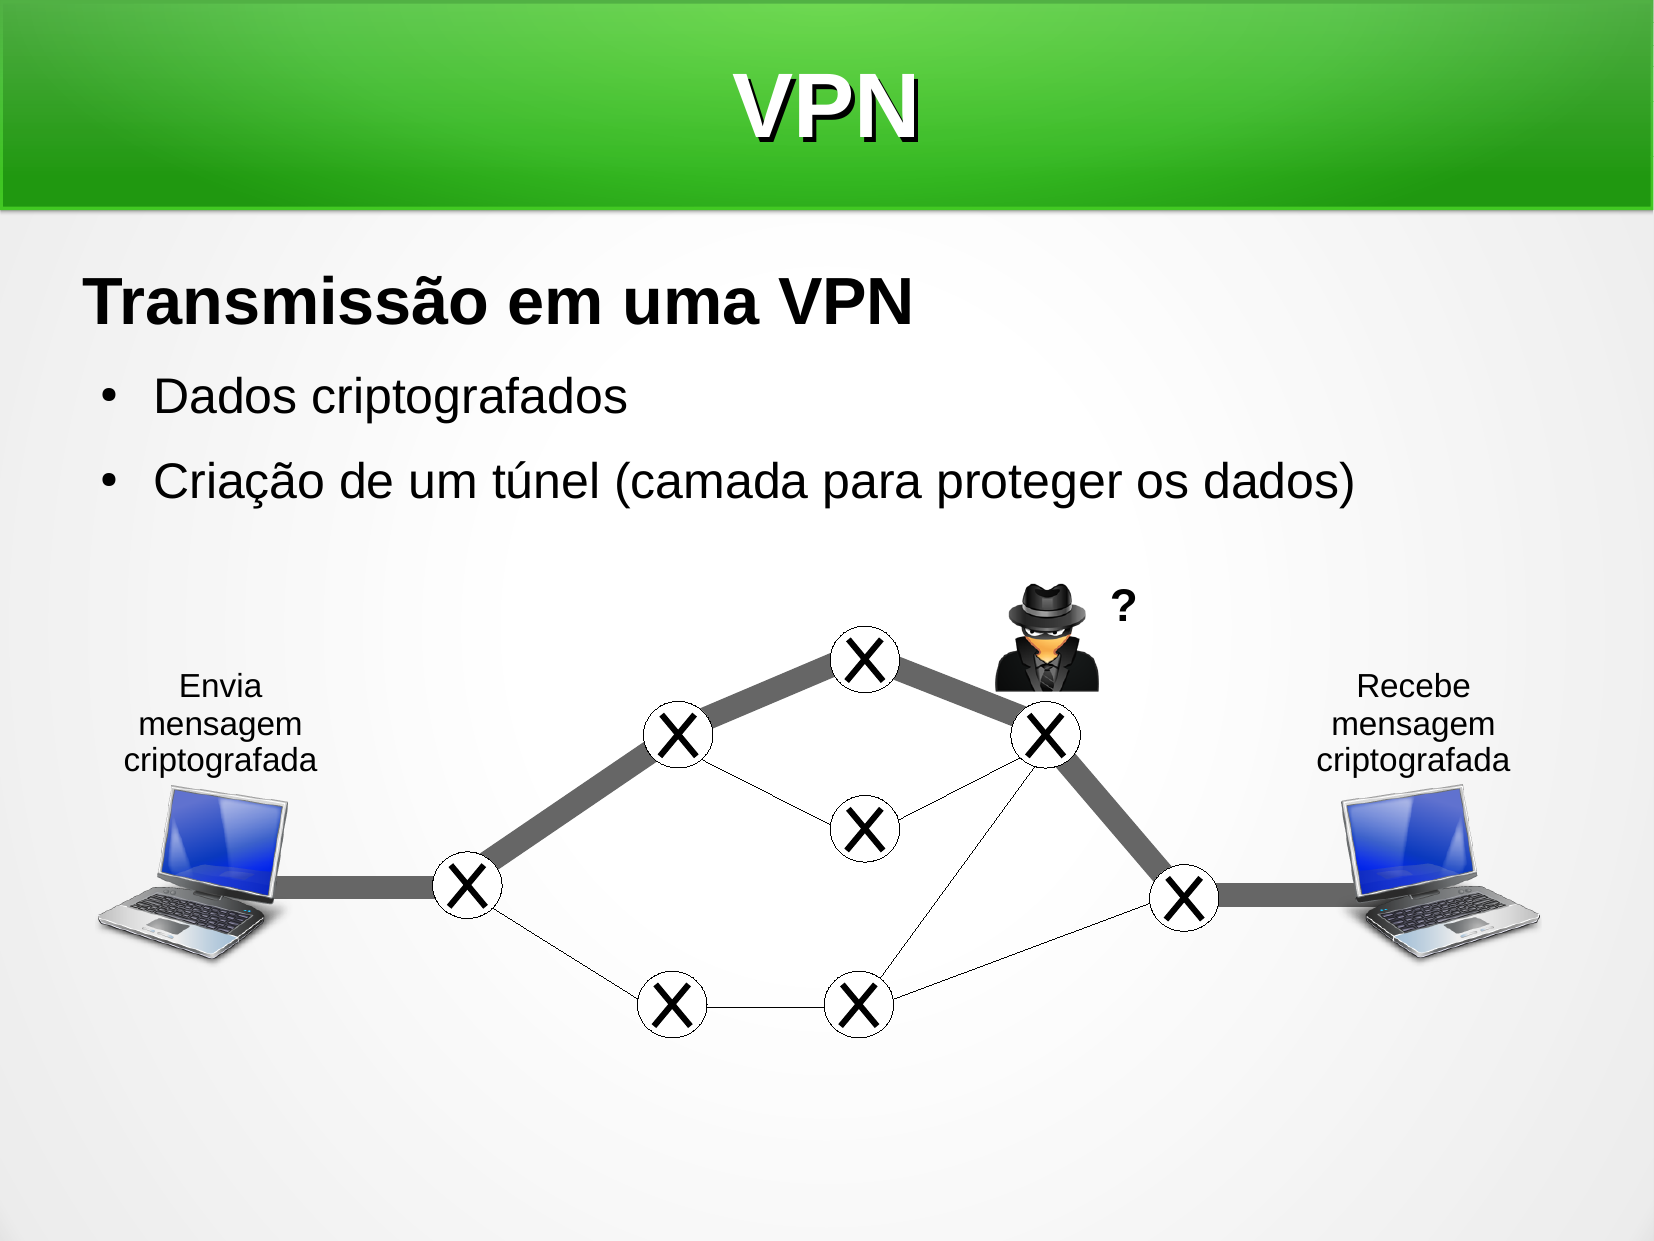

# VPN
Transmissão em uma VPN
Dados criptografados
Criação de um túnel (camada para proteger os dados)
?
Envia mensagem criptografada
Recebe mensagem criptografada